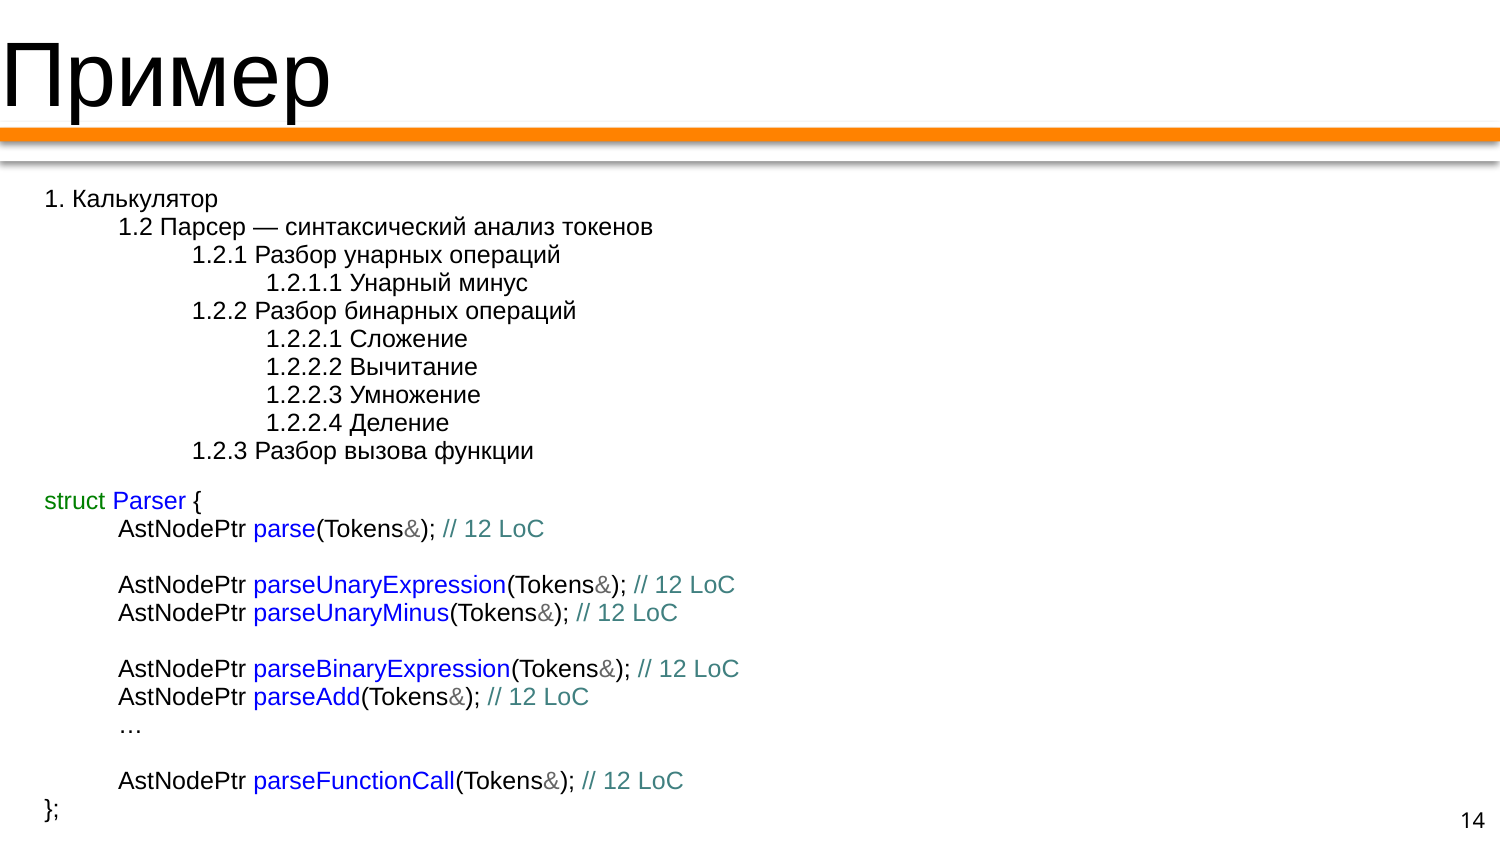

# Пример
1. Калькулятор
	1.2 Парсер — синтаксический анализ токенов
		1.2.1 Разбор унарных операций
			1.2.1.1 Унарный минус
		1.2.2 Разбор бинарных операций
			1.2.2.1 Сложение
			1.2.2.2 Вычитание
			1.2.2.3 Умножение
			1.2.2.4 Деление
		1.2.3 Разбор вызова функции
struct Parser {
	AstNodePtr parse(Tokens&); // 12 LoC
	AstNodePtr parseUnaryExpression(Tokens&); // 12 LoC
	AstNodePtr parseUnaryMinus(Tokens&); // 12 LoC
	AstNodePtr parseBinaryExpression(Tokens&); // 12 LoC
	AstNodePtr parseAdd(Tokens&); // 12 LoC
	…
	AstNodePtr parseFunctionCall(Tokens&); // 12 LoC
};